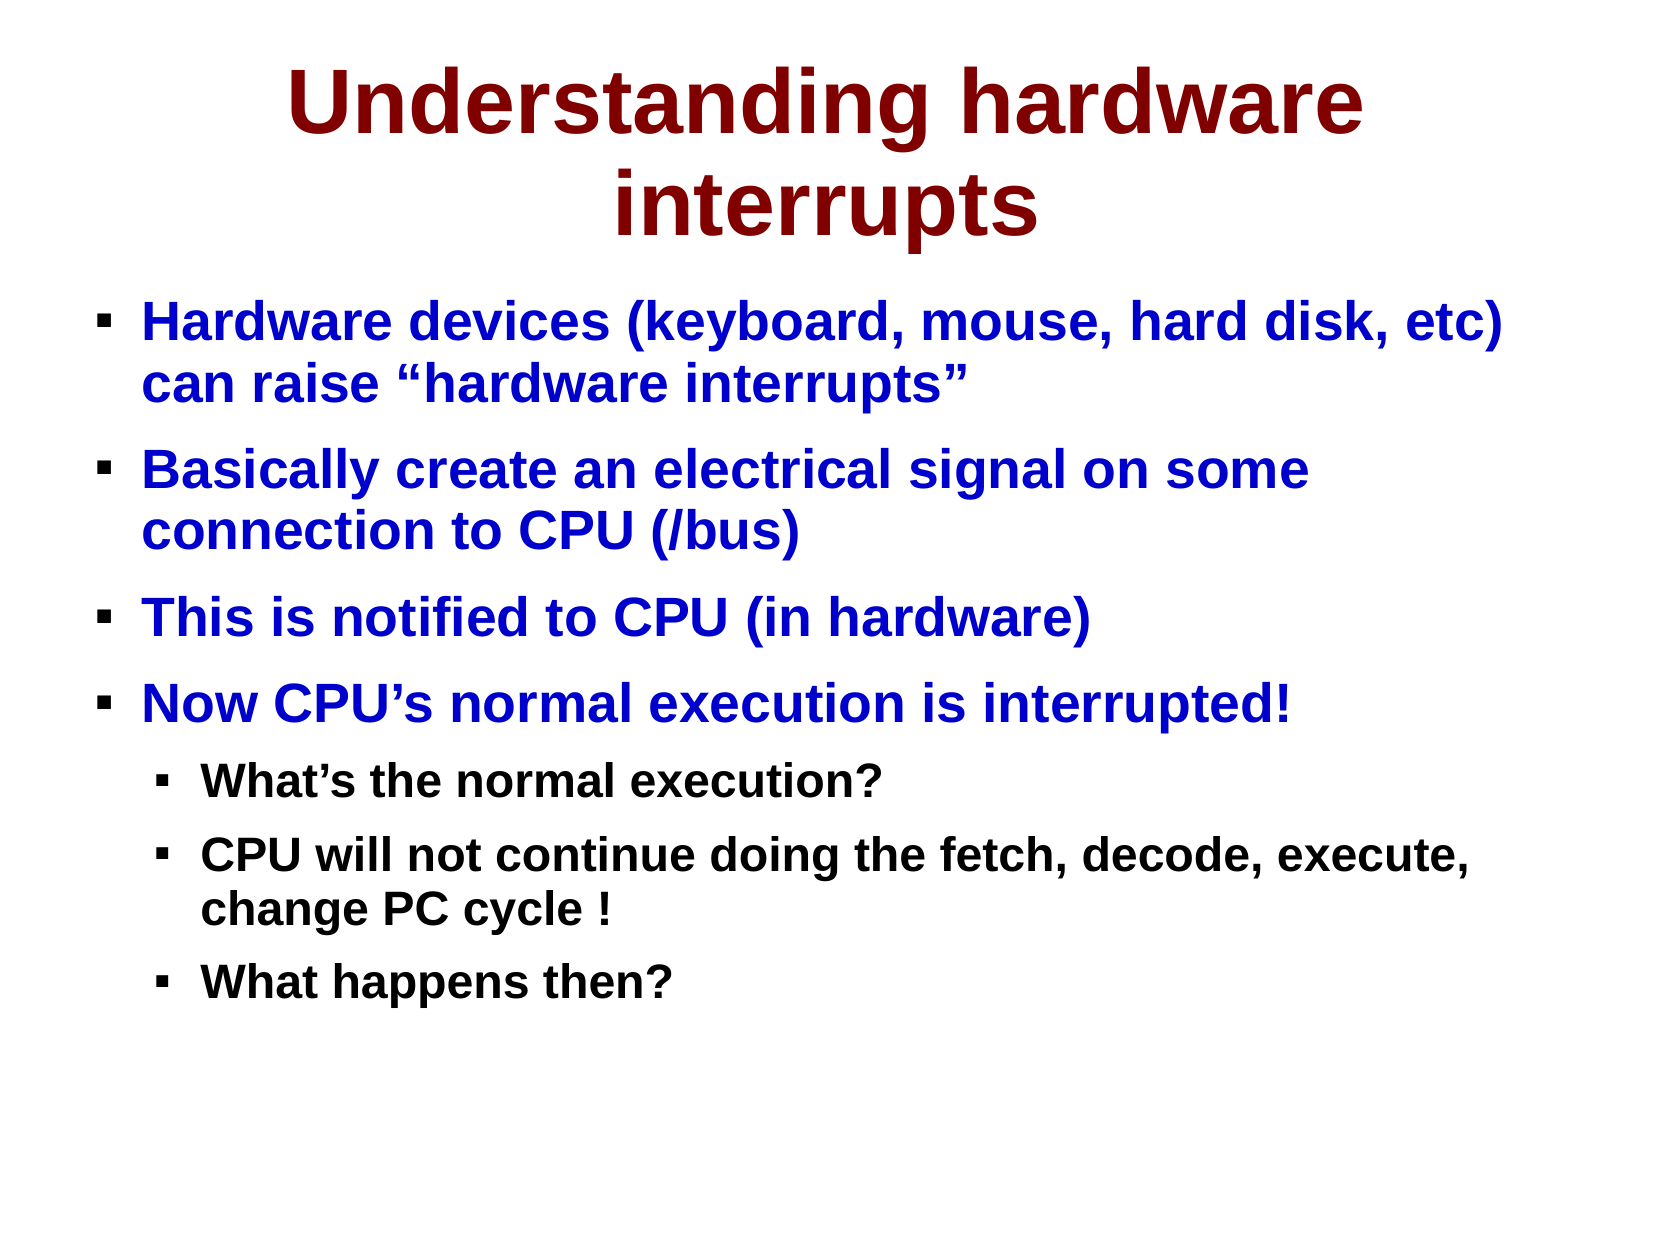

# Understanding hardware interrupts
Hardware devices (keyboard, mouse, hard disk, etc) can raise “hardware interrupts”
Basically create an electrical signal on some connection to CPU (/bus)
This is notified to CPU (in hardware)
Now CPU’s normal execution is interrupted!
What’s the normal execution?
CPU will not continue doing the fetch, decode, execute, change PC cycle !
What happens then?